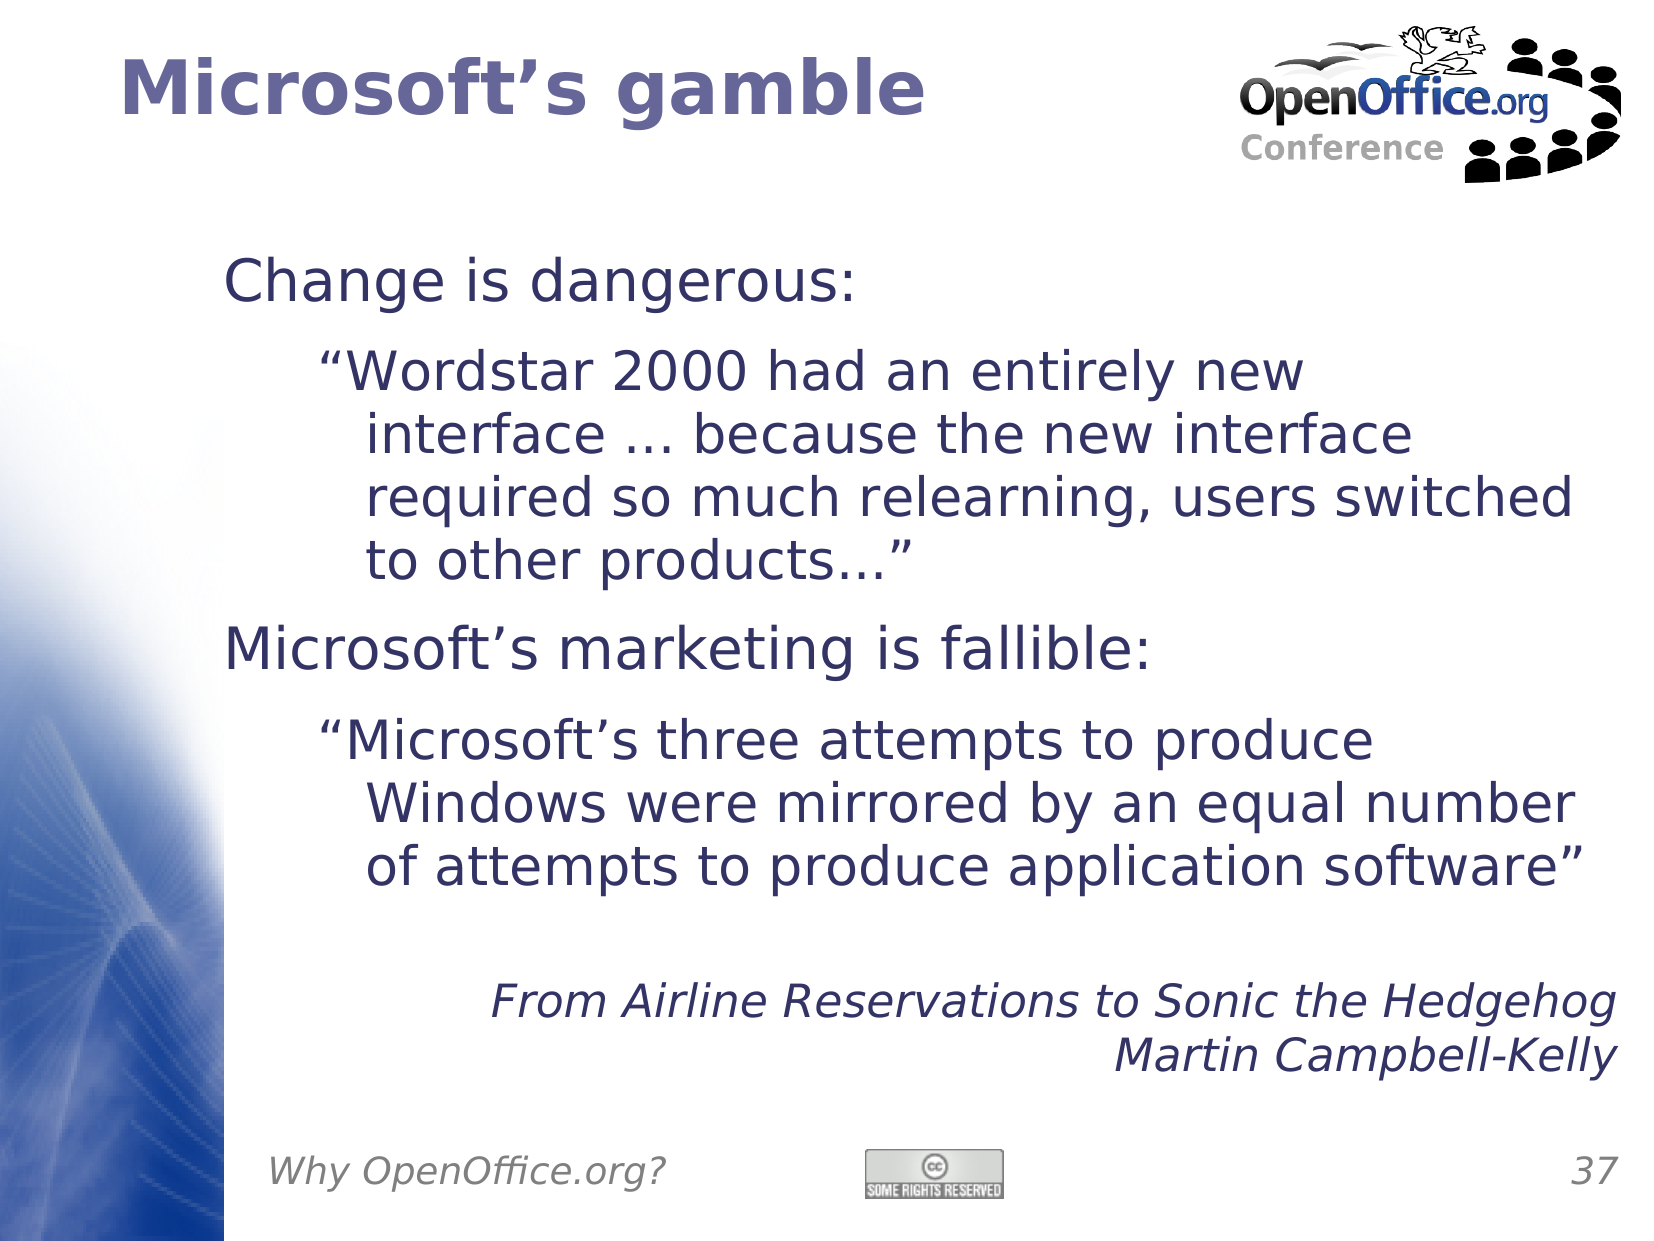

# Microsoft’s gamble
Change is dangerous:
“Wordstar 2000 had an entirely new interface ... because the new interface required so much relearning, users switched to other products...”
Microsoft’s marketing is fallible:
“Microsoft’s three attempts to produce Windows were mirrored by an equal number of attempts to produce application software”
From Airline Reservations to Sonic the Hedgehog
Martin Campbell-Kelly